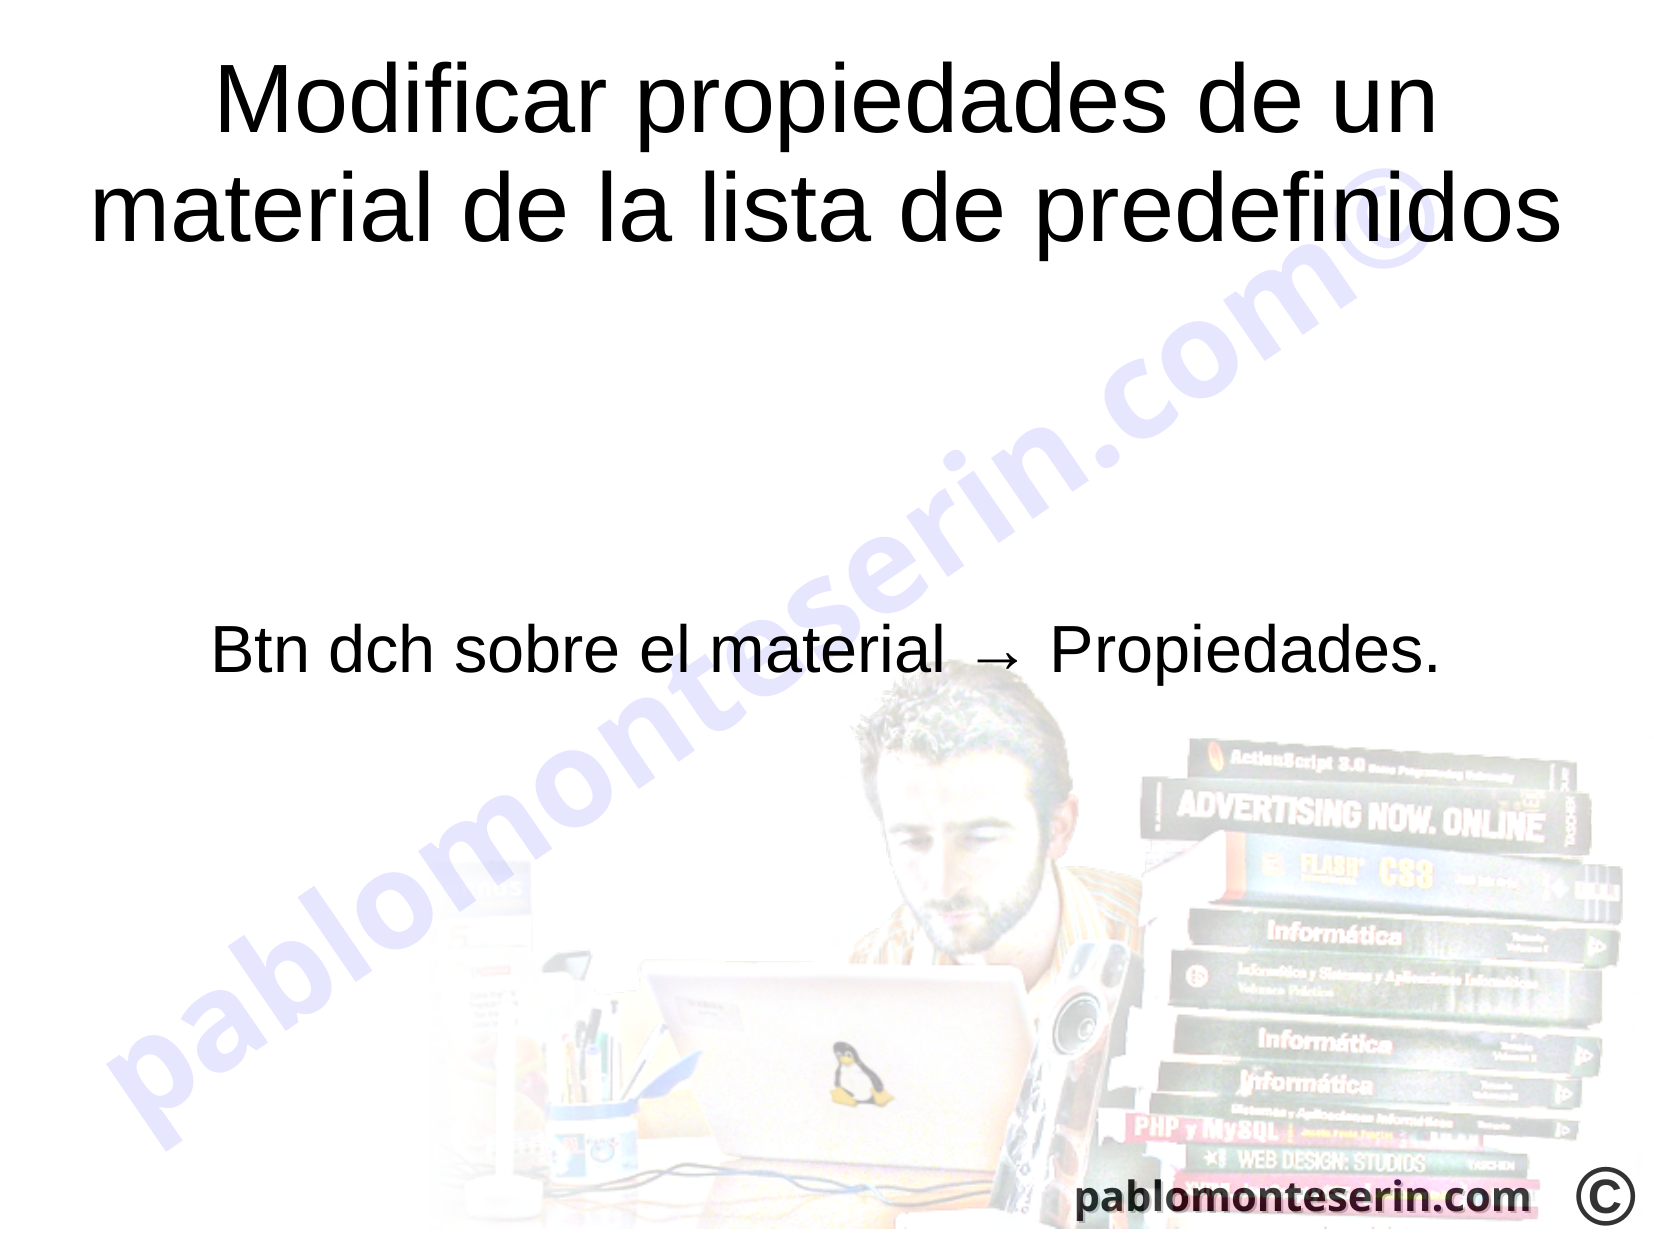

# Modificar propiedades de un material de la lista de predefinidos
Btn dch sobre el material → Propiedades.